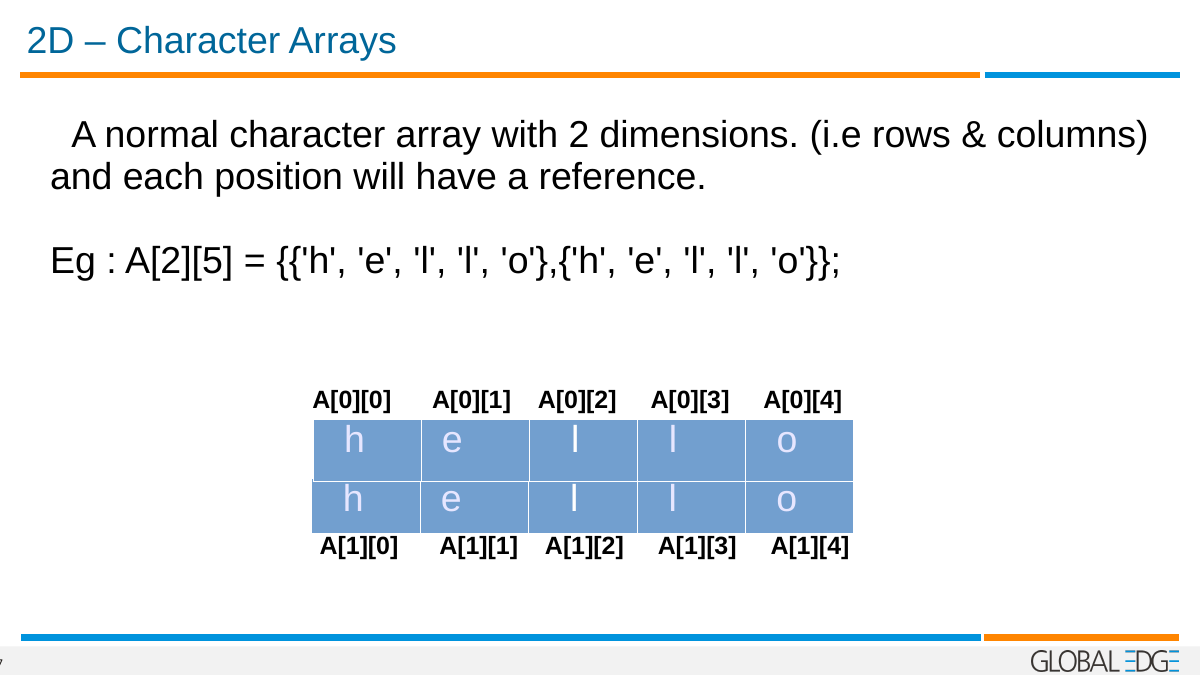

2D – Character Arrays
 A normal character array with 2 dimensions. (i.e rows & columns) and each position will have a reference.
Eg : A[2][5] = {{'h', 'e', 'l', 'l', 'o'},{'h', 'e', 'l', 'l', 'o'}};
 A[0][0] A[0][1] A[0][2] A[0][3] A[0][4]
| h | e | l | l | o |
| --- | --- | --- | --- | --- |
| h | e | l | l | o |
| --- | --- | --- | --- | --- |
 A[1][0] A[1][1] A[1][2] A[1][3] A[1][4]